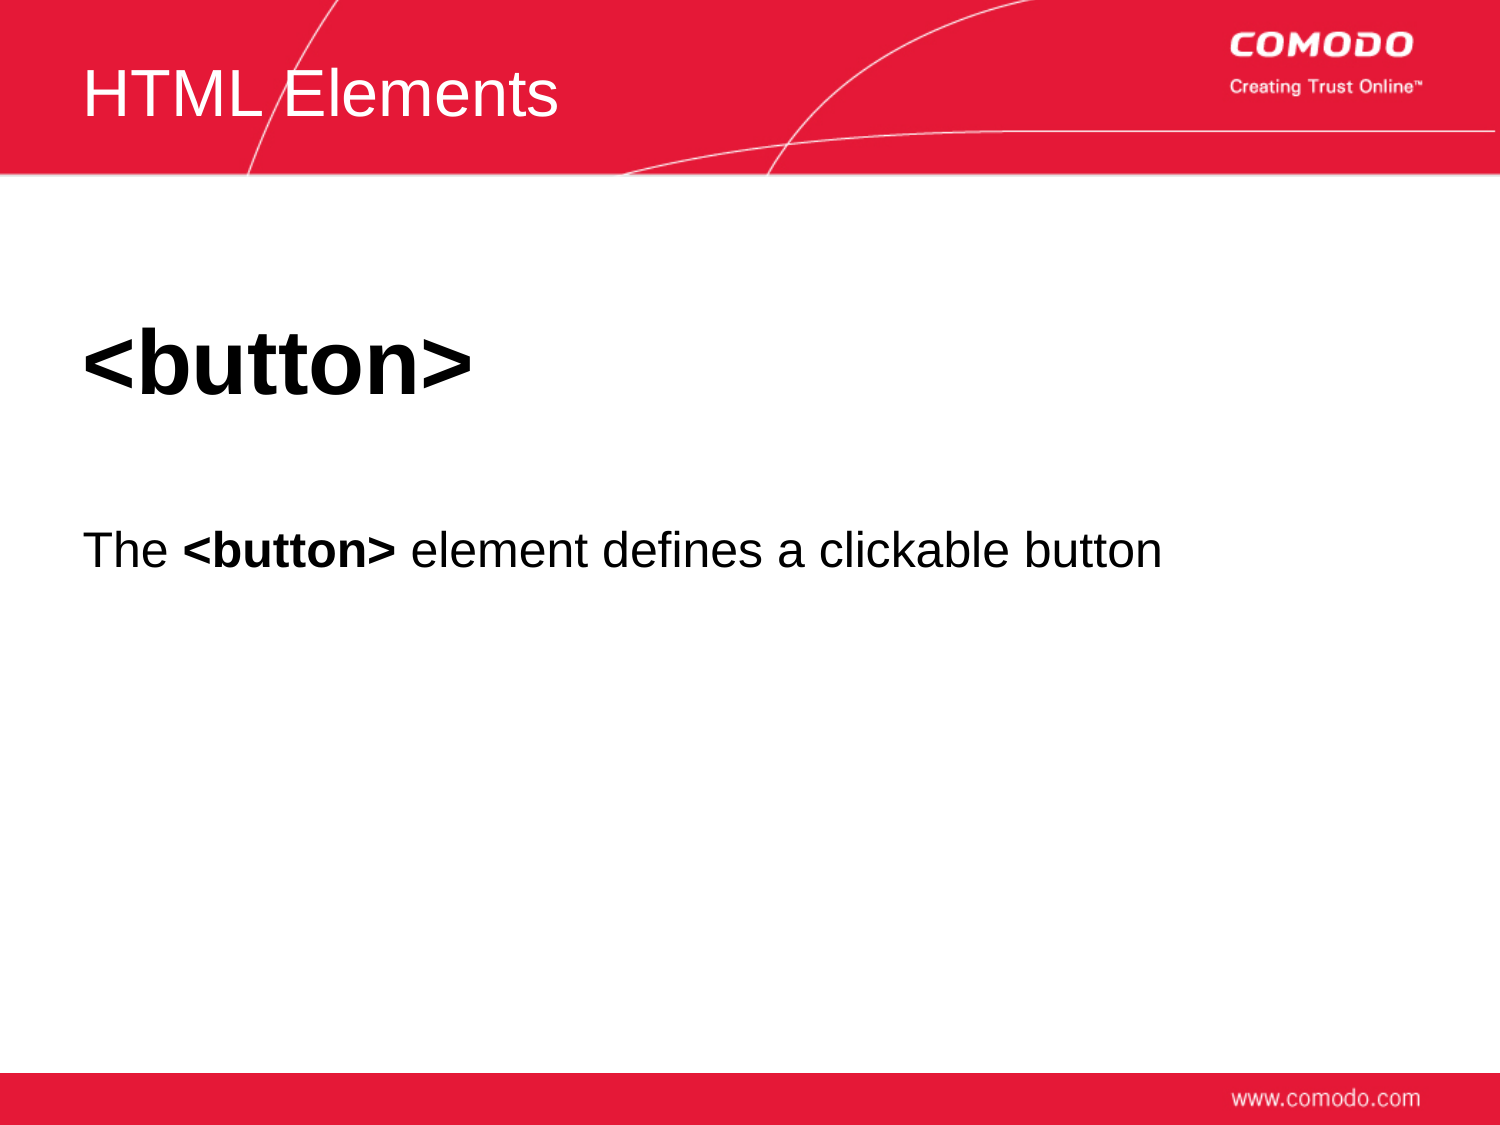

# HTML Elements
<button>
The <button> element defines a clickable button